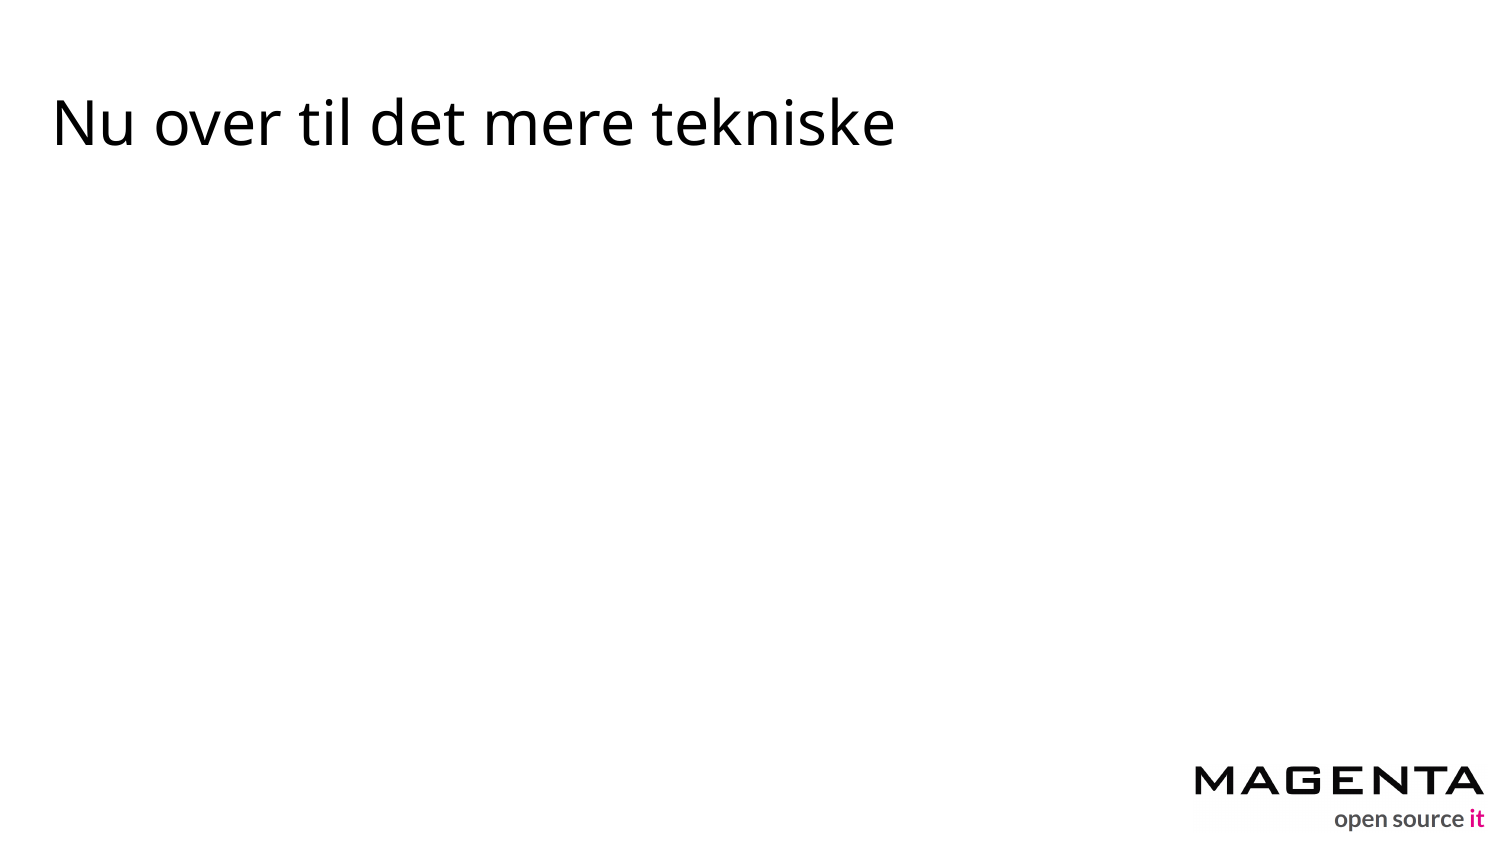

# Nu over til det mere tekniske